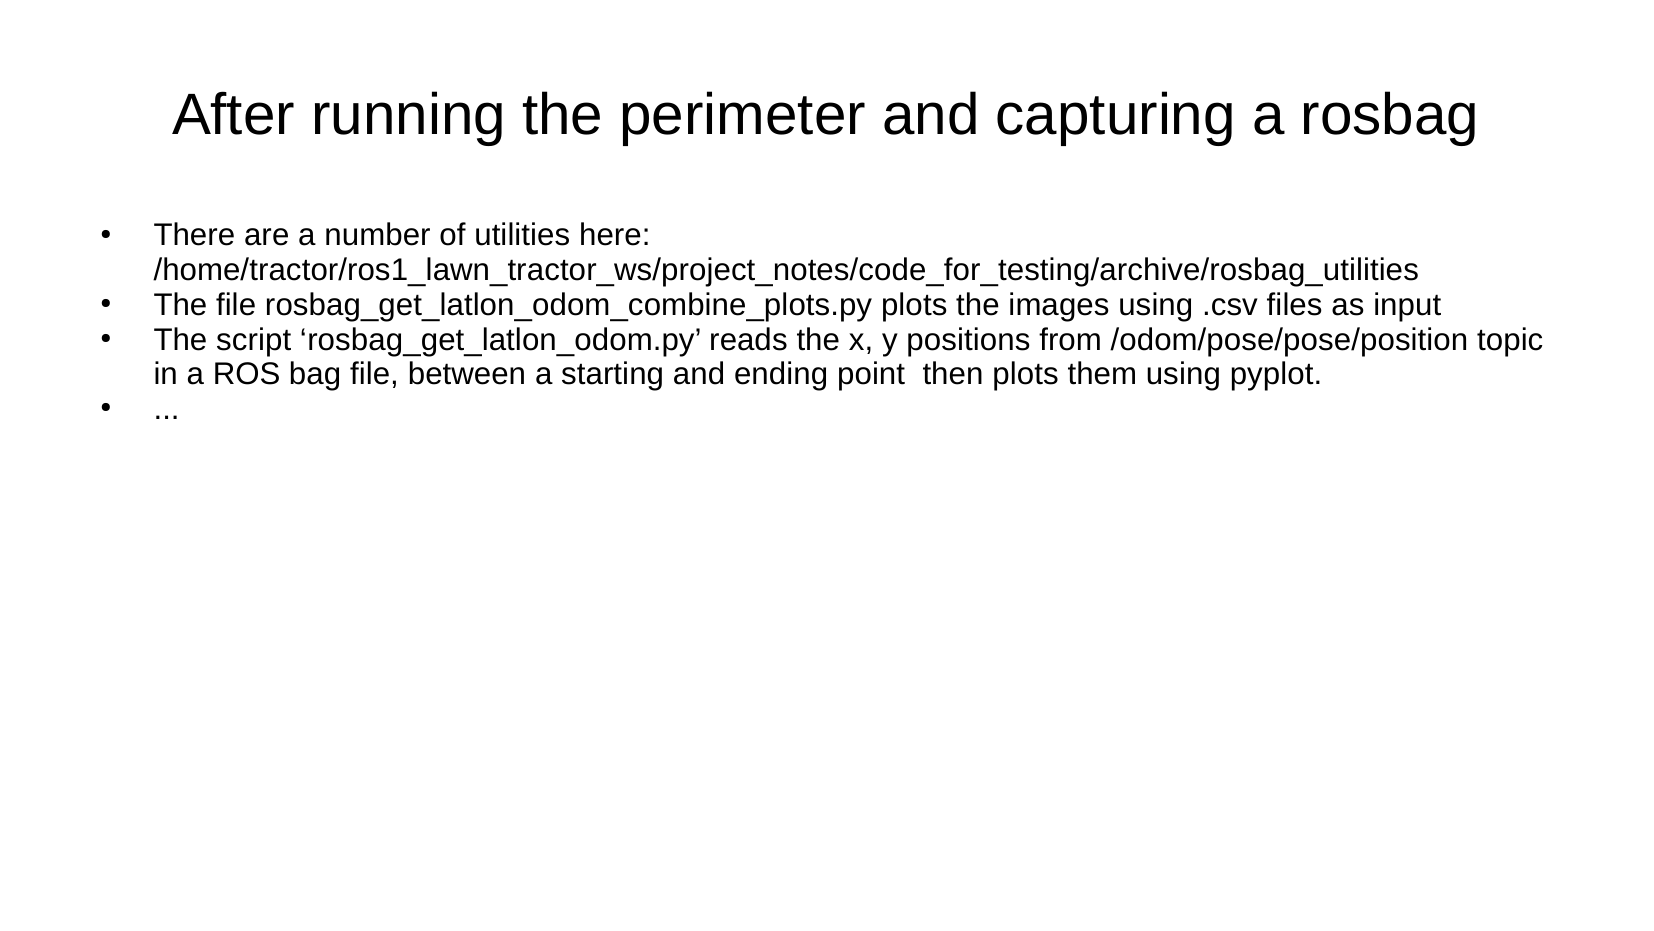

# After running the perimeter and capturing a rosbag
There are a number of utilities here: /home/tractor/ros1_lawn_tractor_ws/project_notes/code_for_testing/archive/rosbag_utilities
The file rosbag_get_latlon_odom_combine_plots.py plots the images using .csv files as input
The script ‘rosbag_get_latlon_odom.py’ reads the x, y positions from /odom/pose/pose/position topic in a ROS bag file, between a starting and ending point then plots them using pyplot.
...